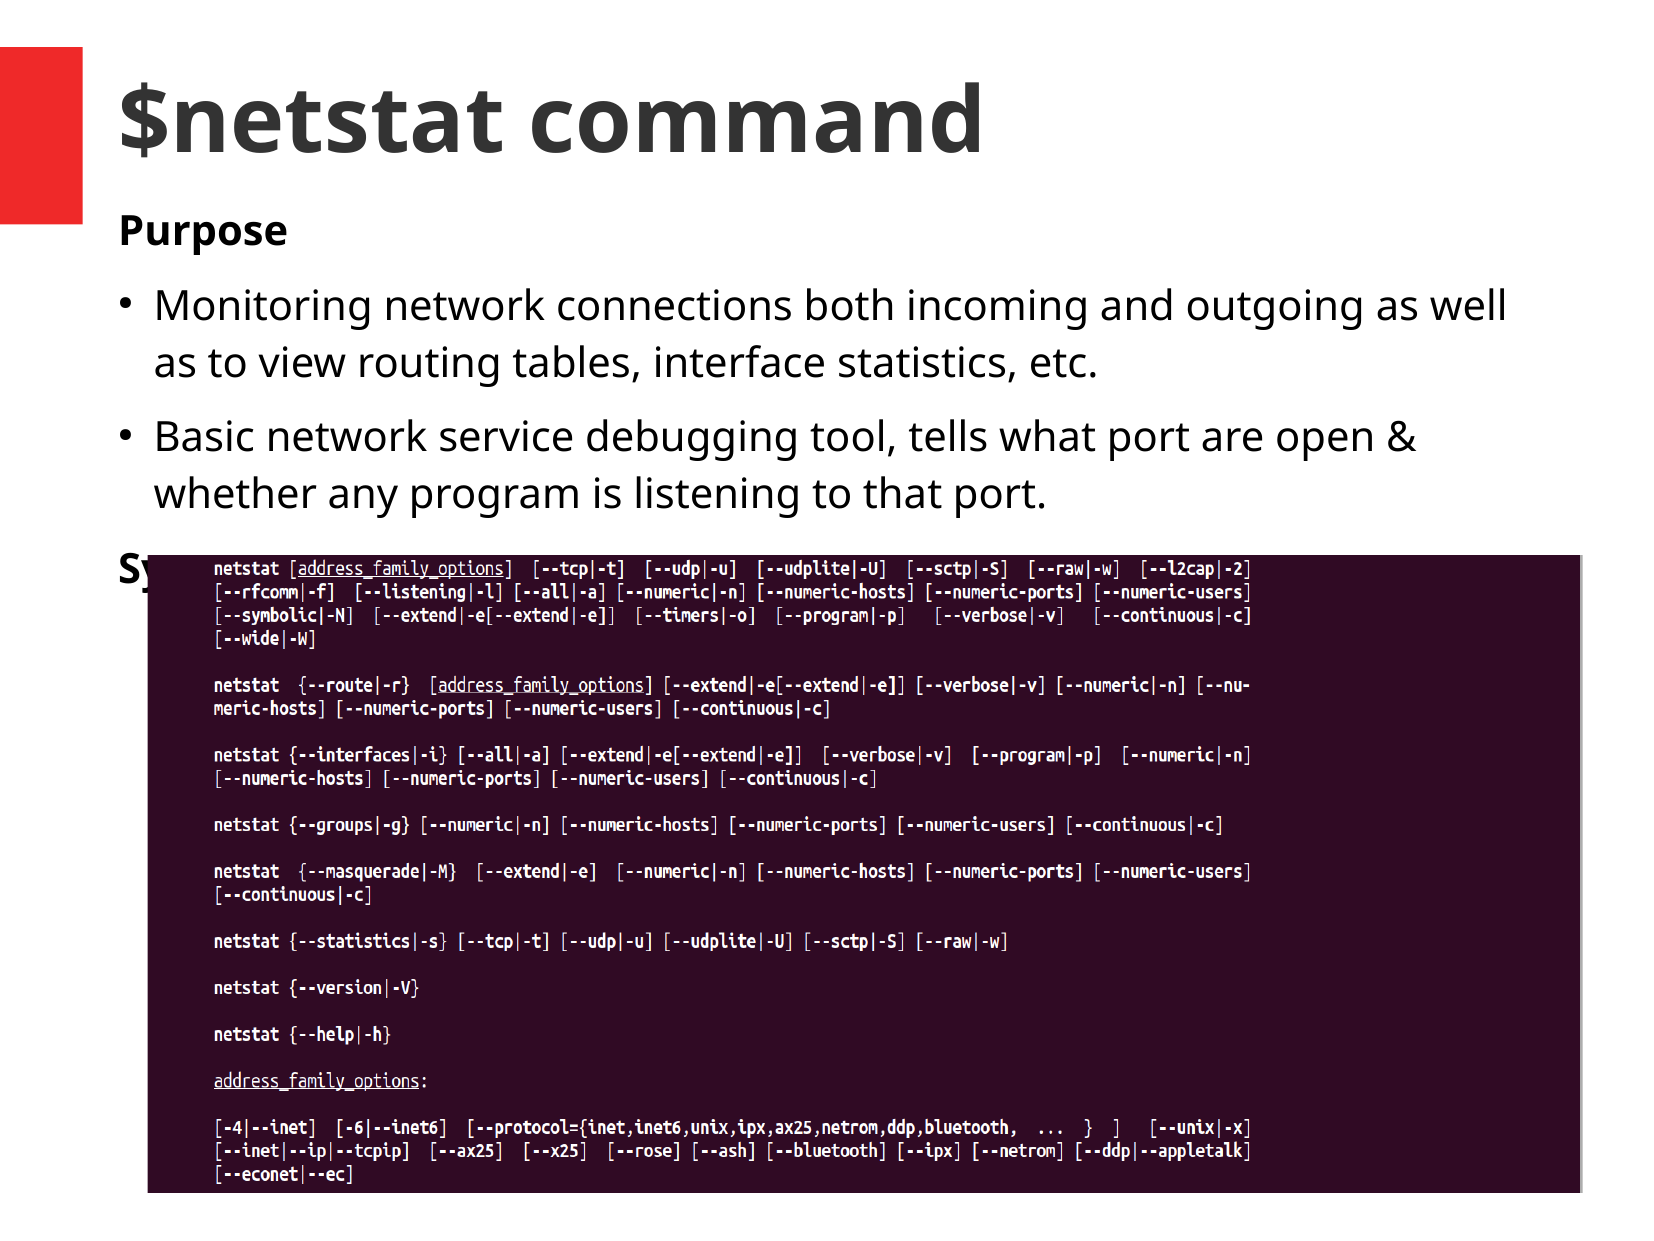

# $netstat command
Purpose
Monitoring network connections both incoming and outgoing as well as to view routing tables, interface statistics, etc.
Basic network service debugging tool, tells what port are open & whether any program is listening to that port.
Syntax
32